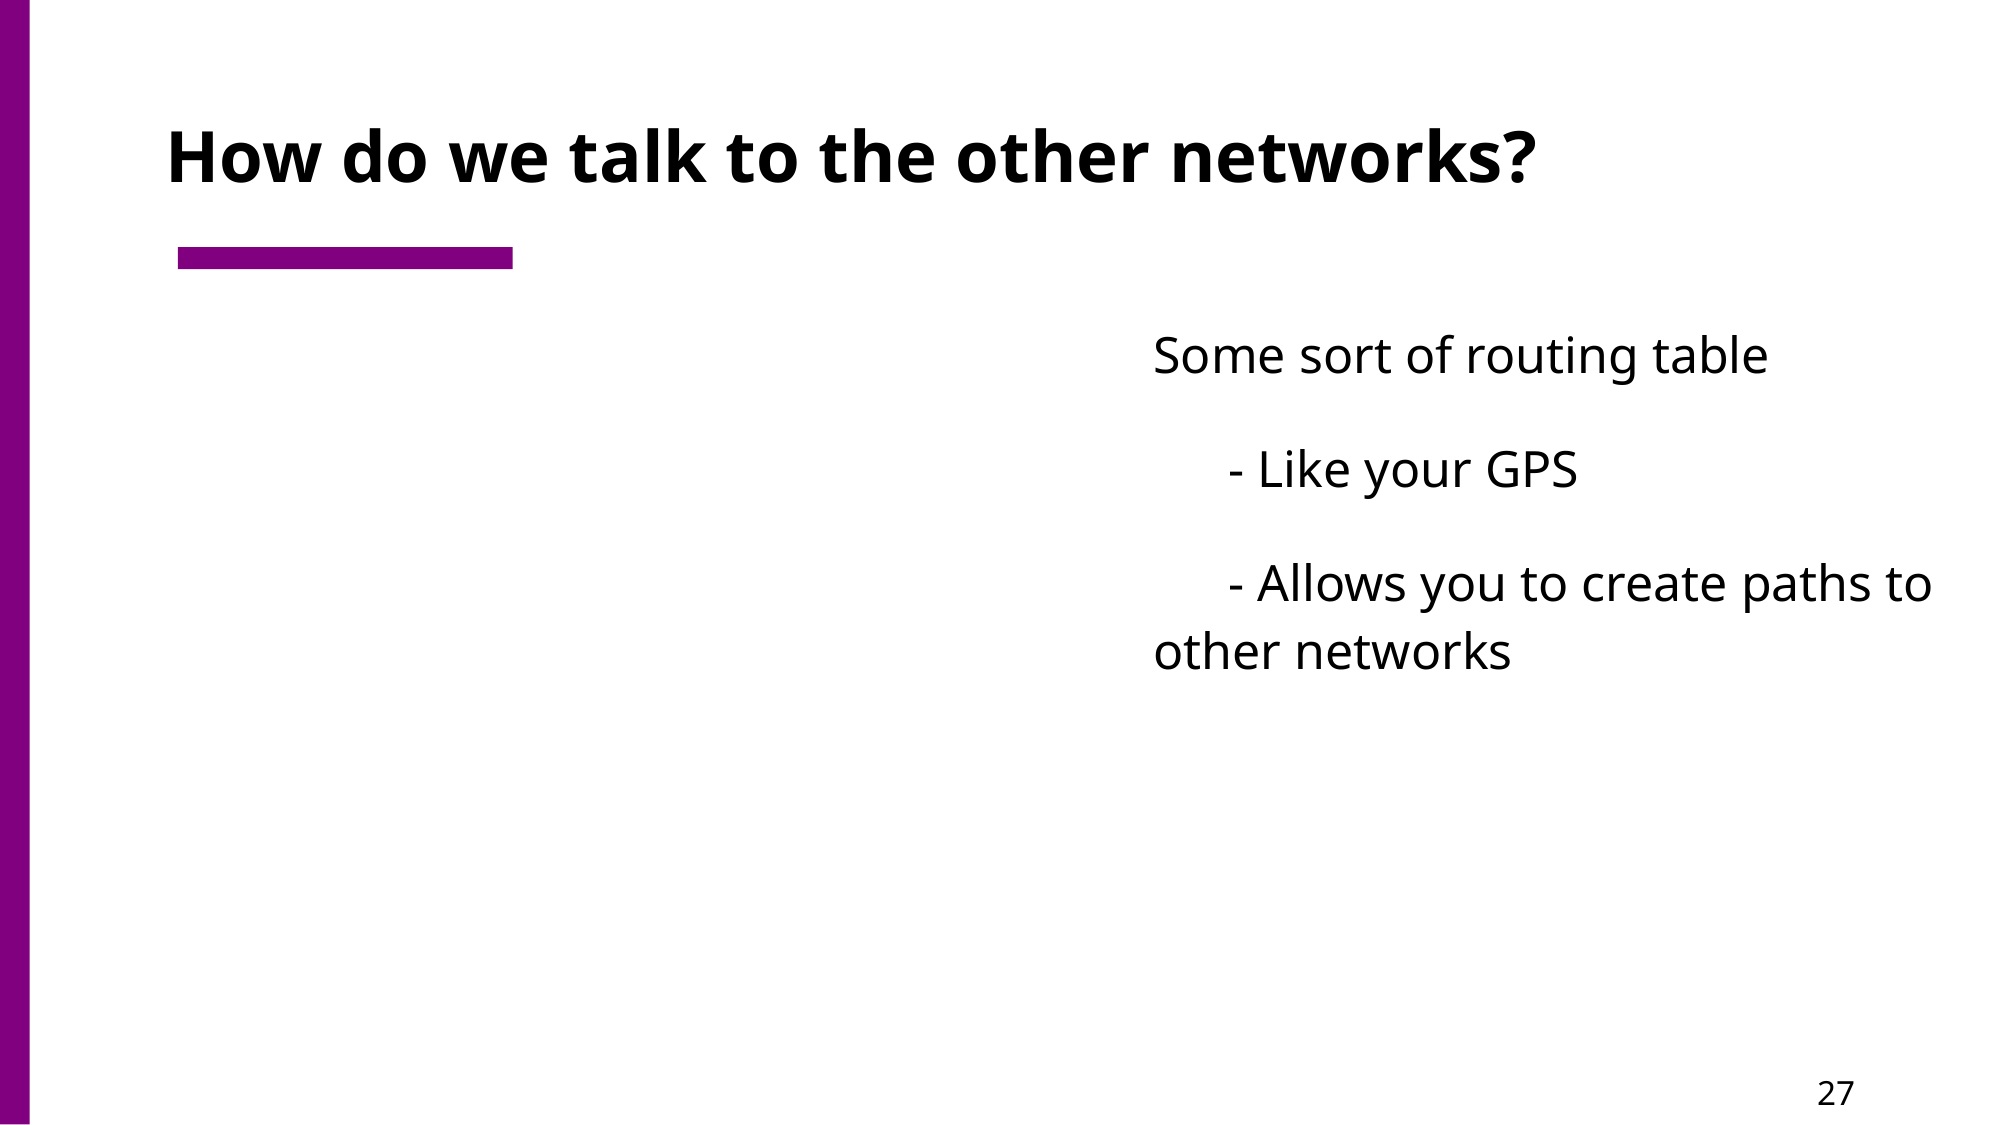

How do we talk to the other networks?
Some sort of routing table
	- Like your GPS
	- Allows you to create paths to other networks